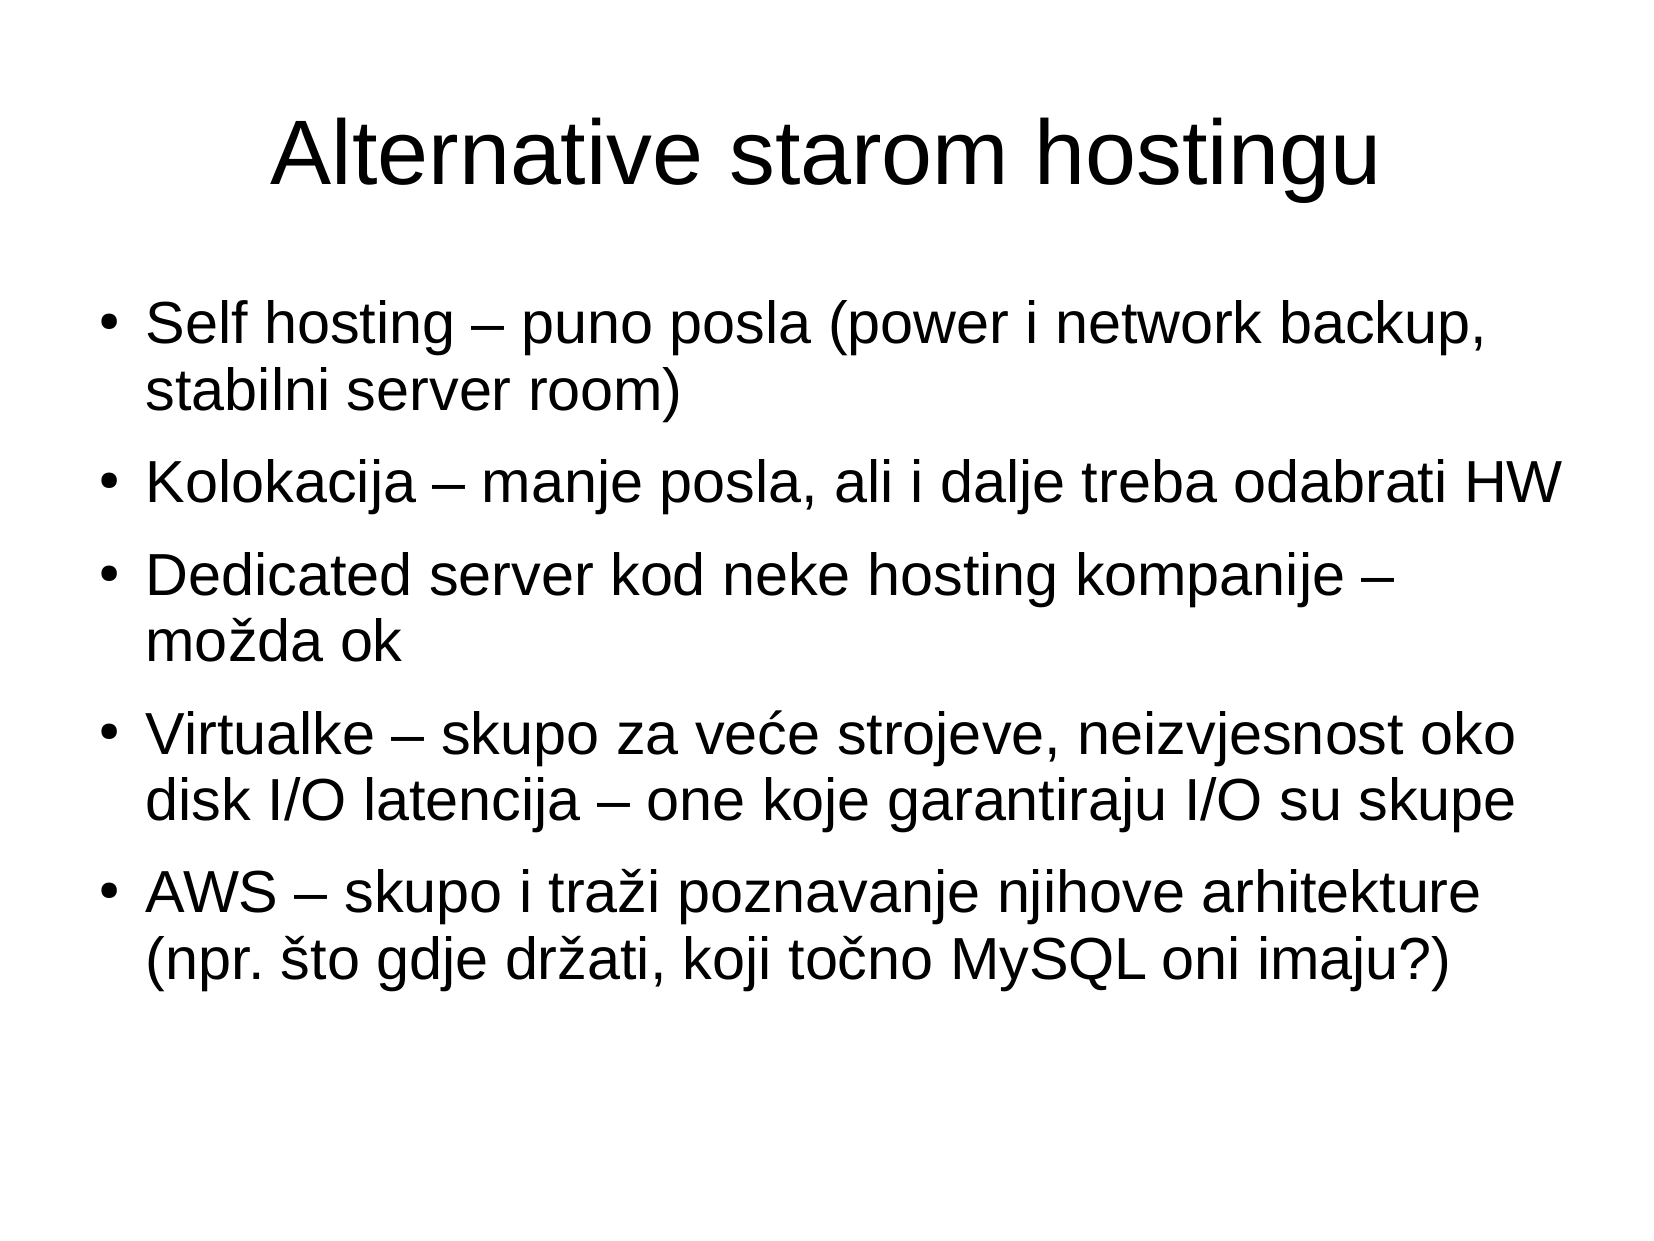

# Alternative starom hostingu
Self hosting – puno posla (power i network backup, stabilni server room)
Kolokacija – manje posla, ali i dalje treba odabrati HW
Dedicated server kod neke hosting kompanije – možda ok
Virtualke – skupo za veće strojeve, neizvjesnost oko disk I/O latencija – one koje garantiraju I/O su skupe
AWS – skupo i traži poznavanje njihove arhitekture (npr. što gdje držati, koji točno MySQL oni imaju?)